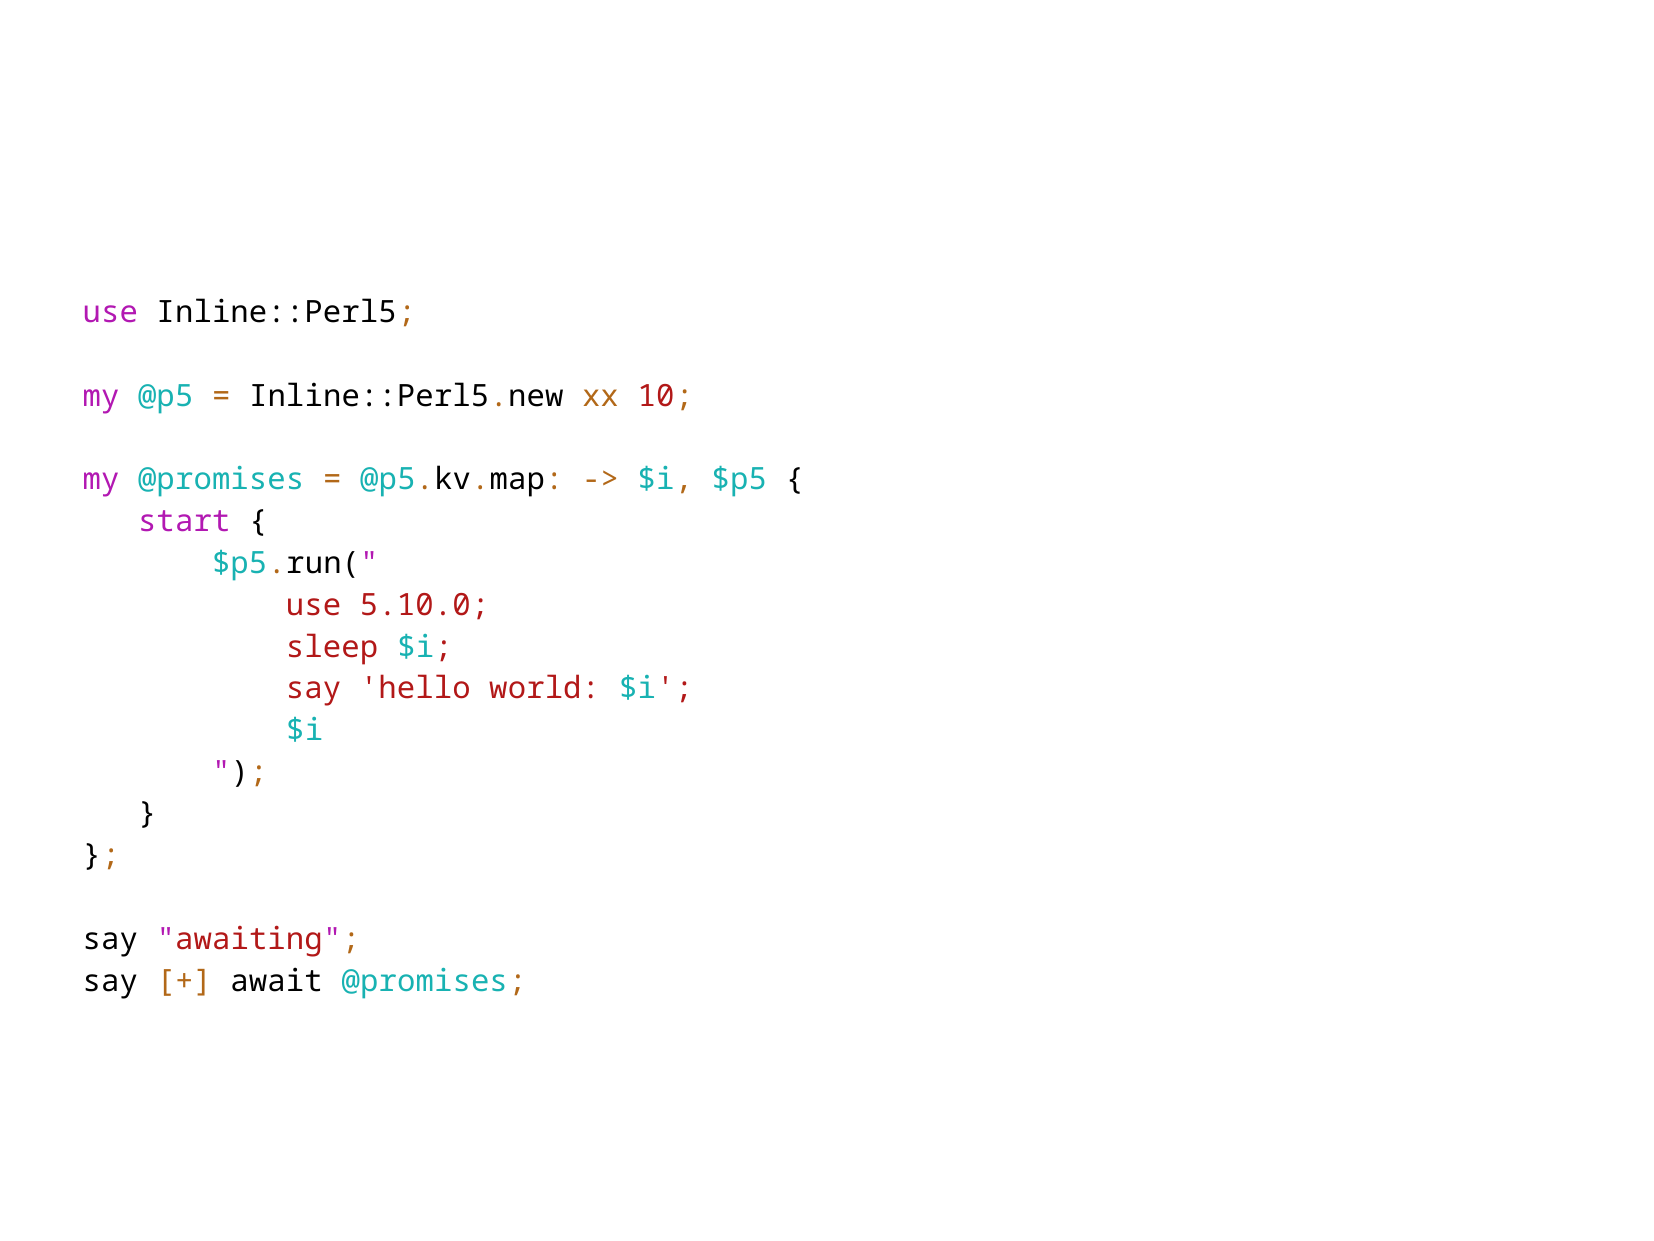

#
use Inline::Perl5;
my @p5 = Inline::Perl5.new xx 10;
my @promises = @p5.kv.map: -> $i, $p5 {
   start {
       $p5.run("
           use 5.10.0;
           sleep $i;
           say 'hello world: $i';
           $i
       ");
   }
};
say "awaiting";
say [+] await @promises;